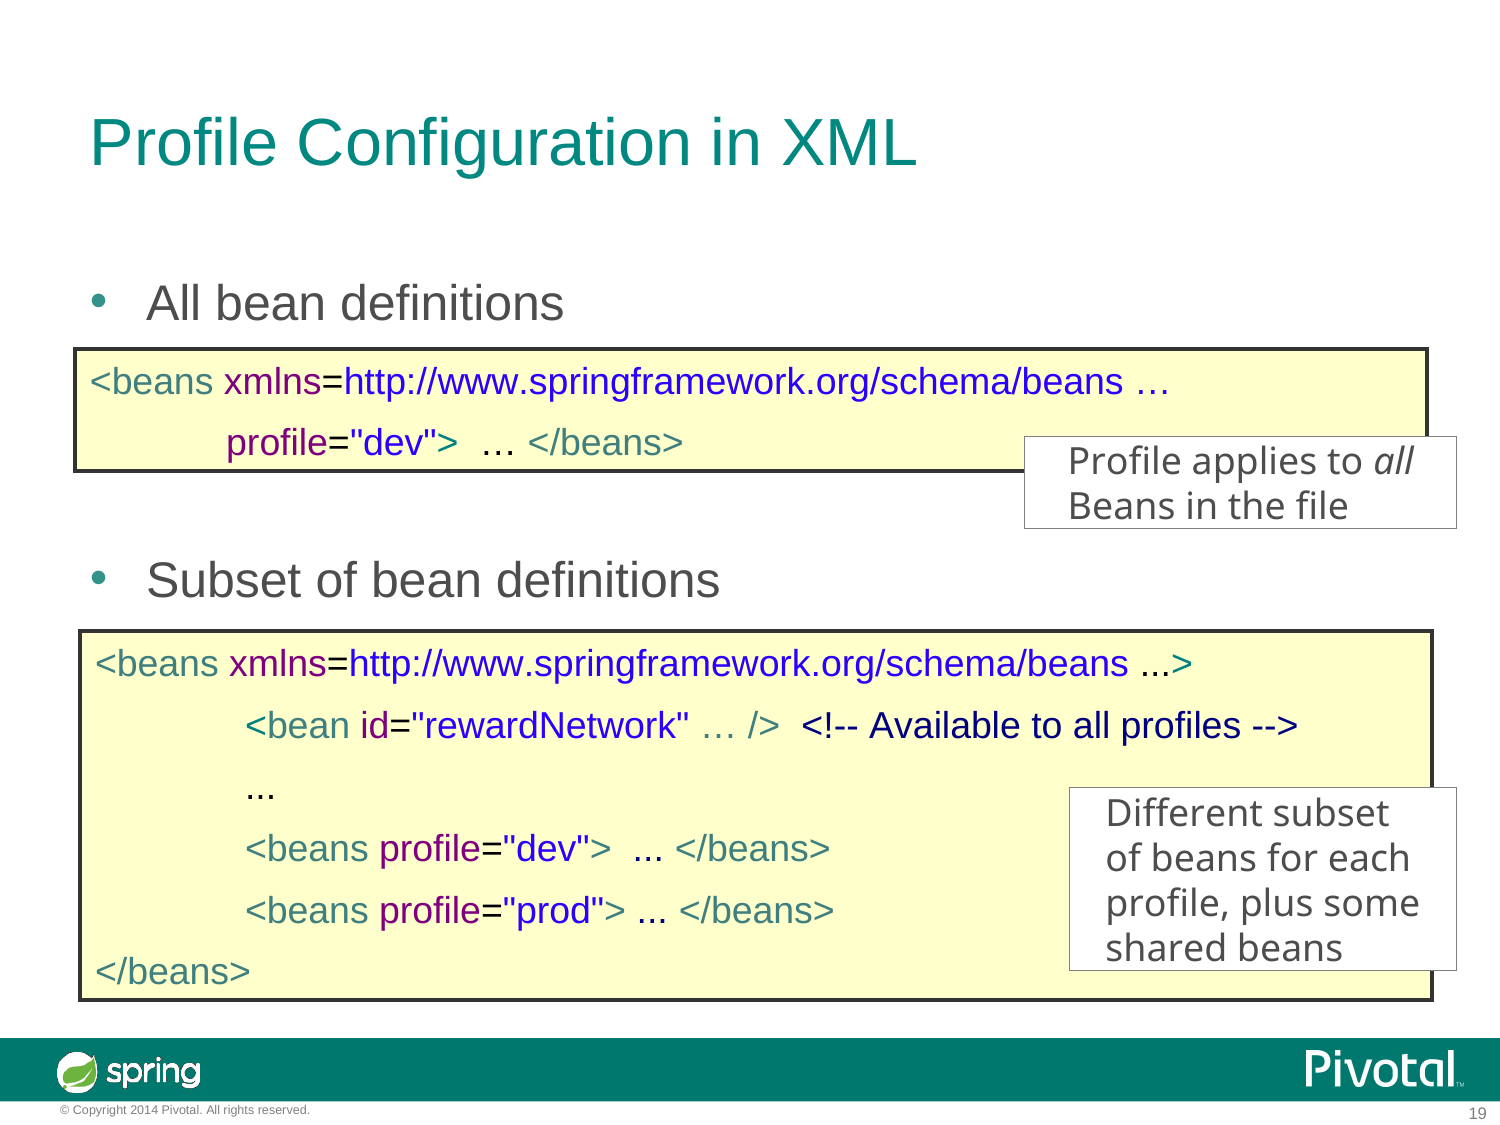

# Profile Configuration in XML
All bean definitions
Subset of bean definitions
<beans xmlns=http://www.springframework.org/schema/beans …
 profile="dev"> … </beans>
Profile applies to all
Beans in the file
<beans xmlns=http://www.springframework.org/schema/beans ...>
	<bean id="rewardNetwork" … /> <!-- Available to all profiles -->
	...
	<beans profile="dev"> ... </beans>
	<beans profile="prod"> ... </beans>
</beans>
Different subset
of beans for each
profile, plus some
shared beans